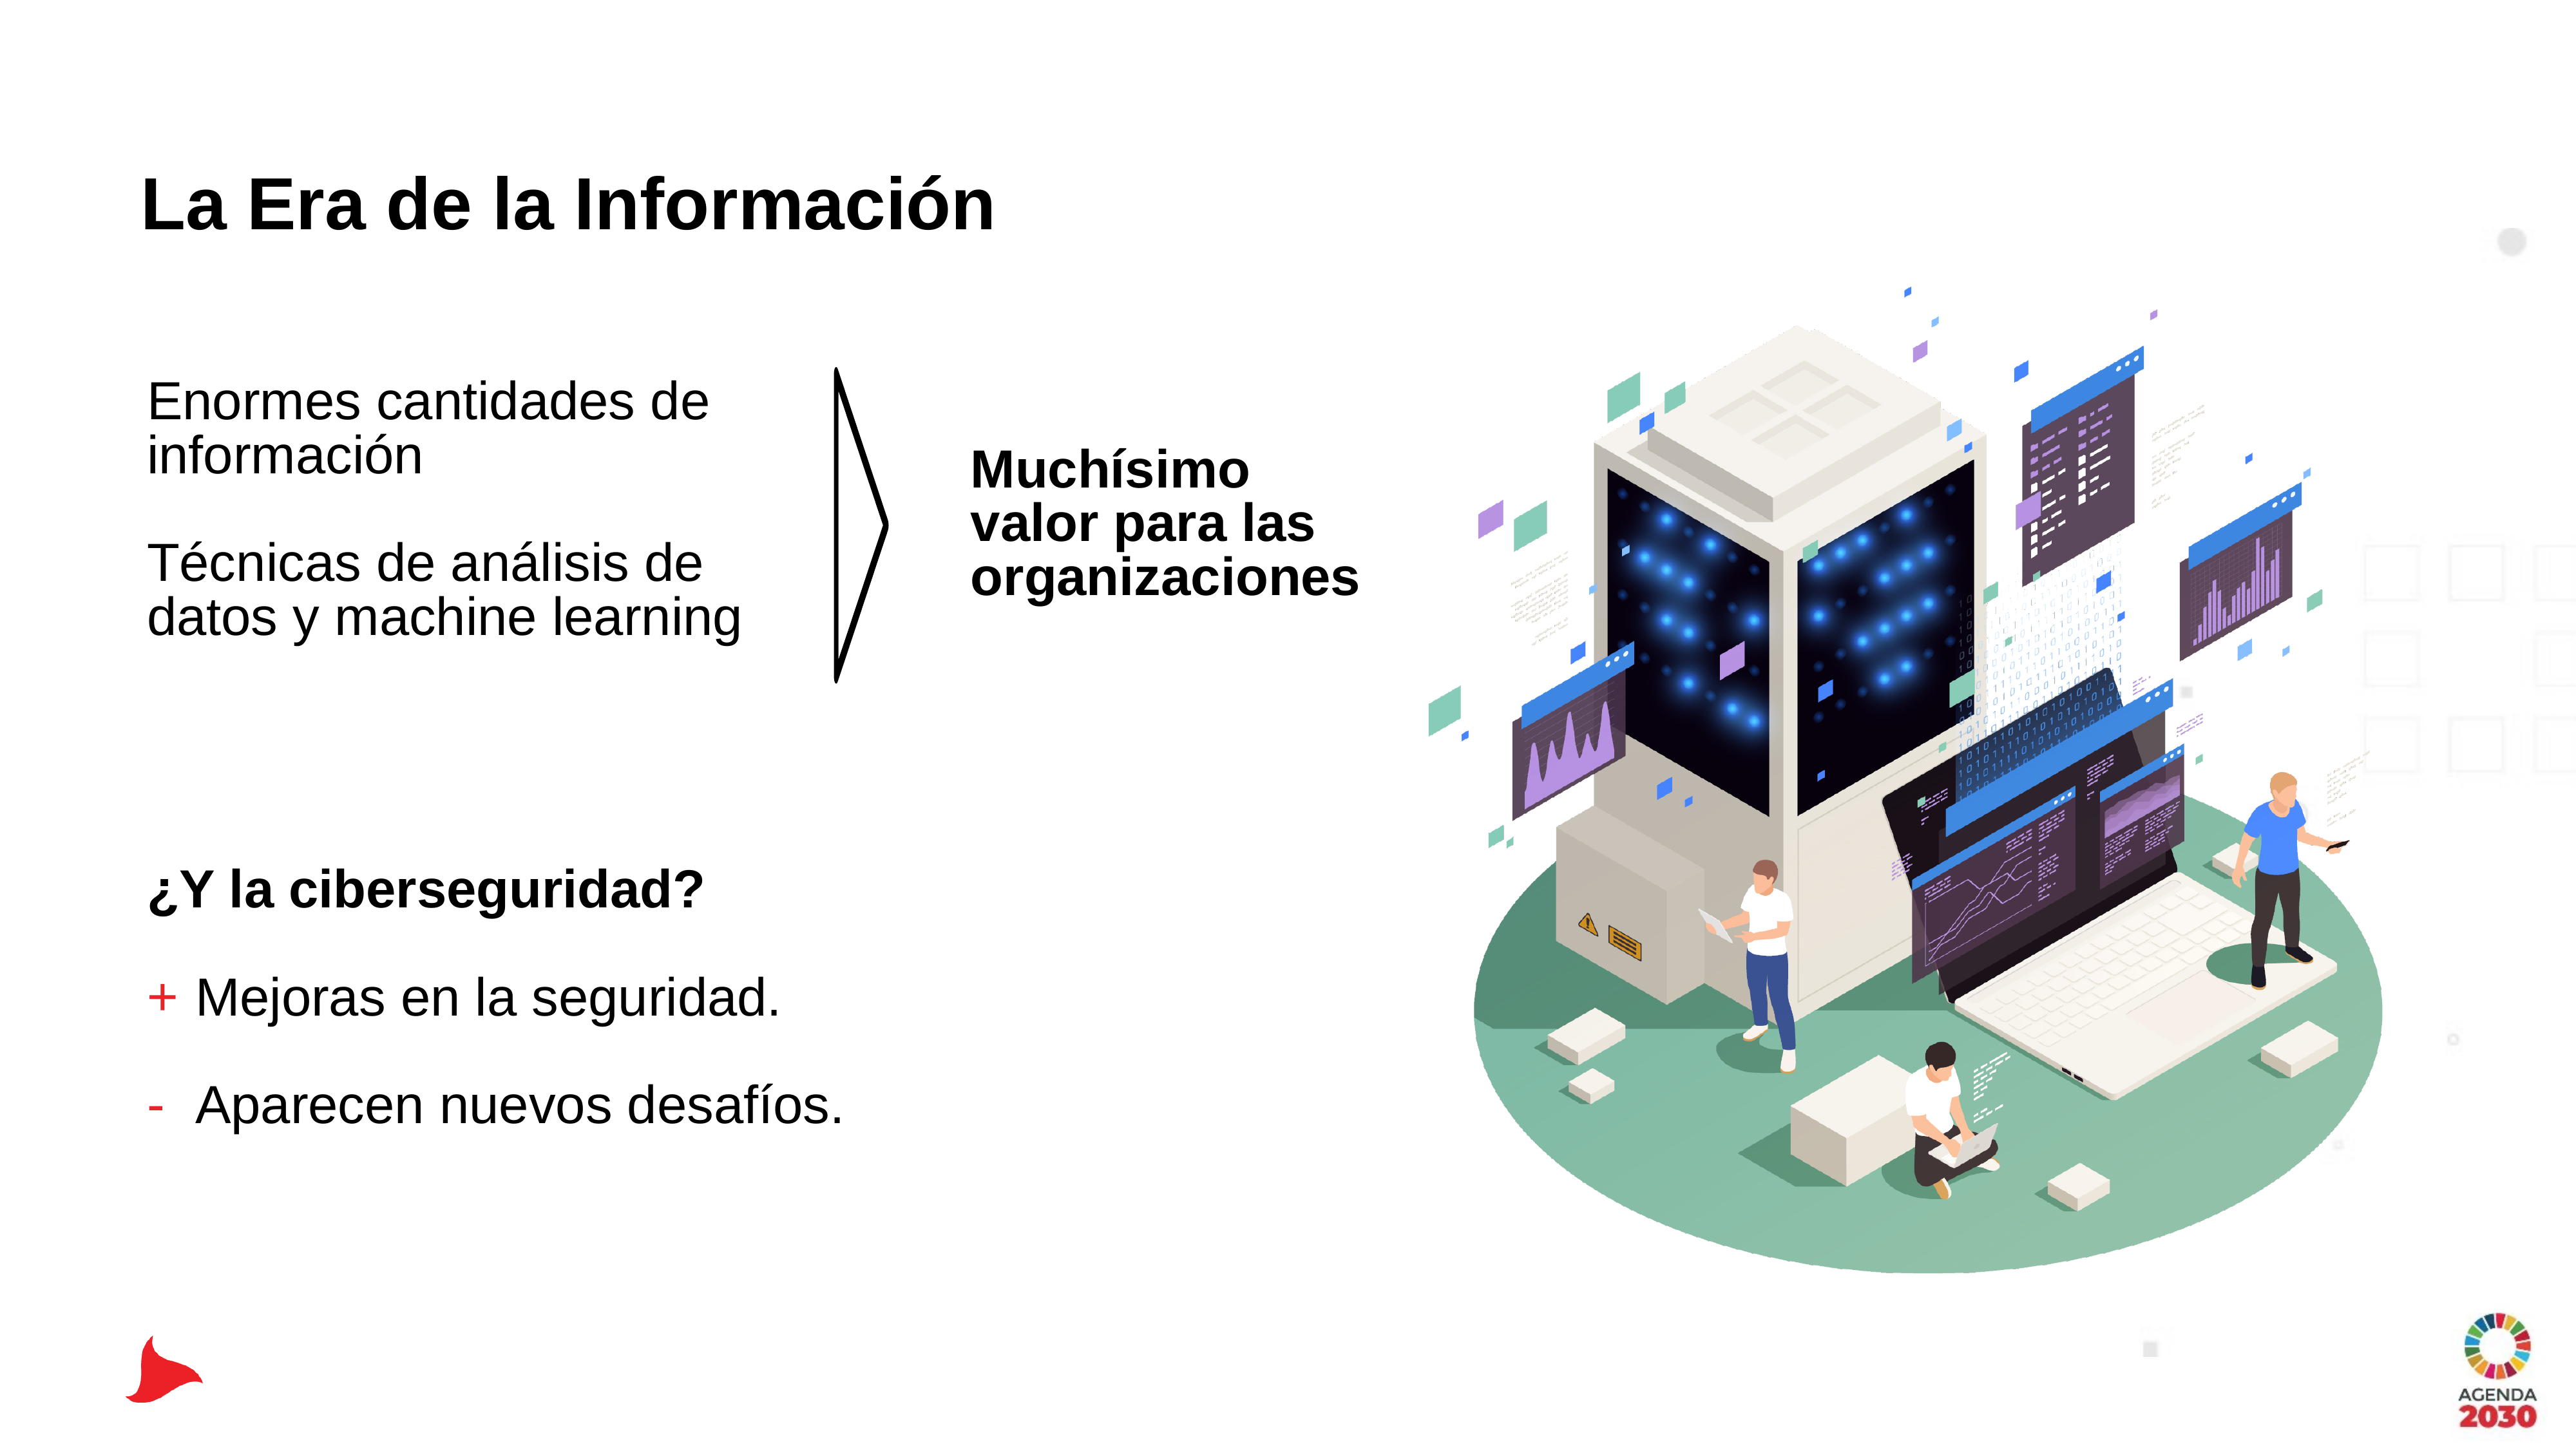

# La Era de la Información
Enormes cantidades de información
Técnicas de análisis de datos y machine learning
Muchísimo valor para las organizaciones
¿Y la ciberseguridad?
Mejoras en la seguridad.
Aparecen nuevos desafíos.